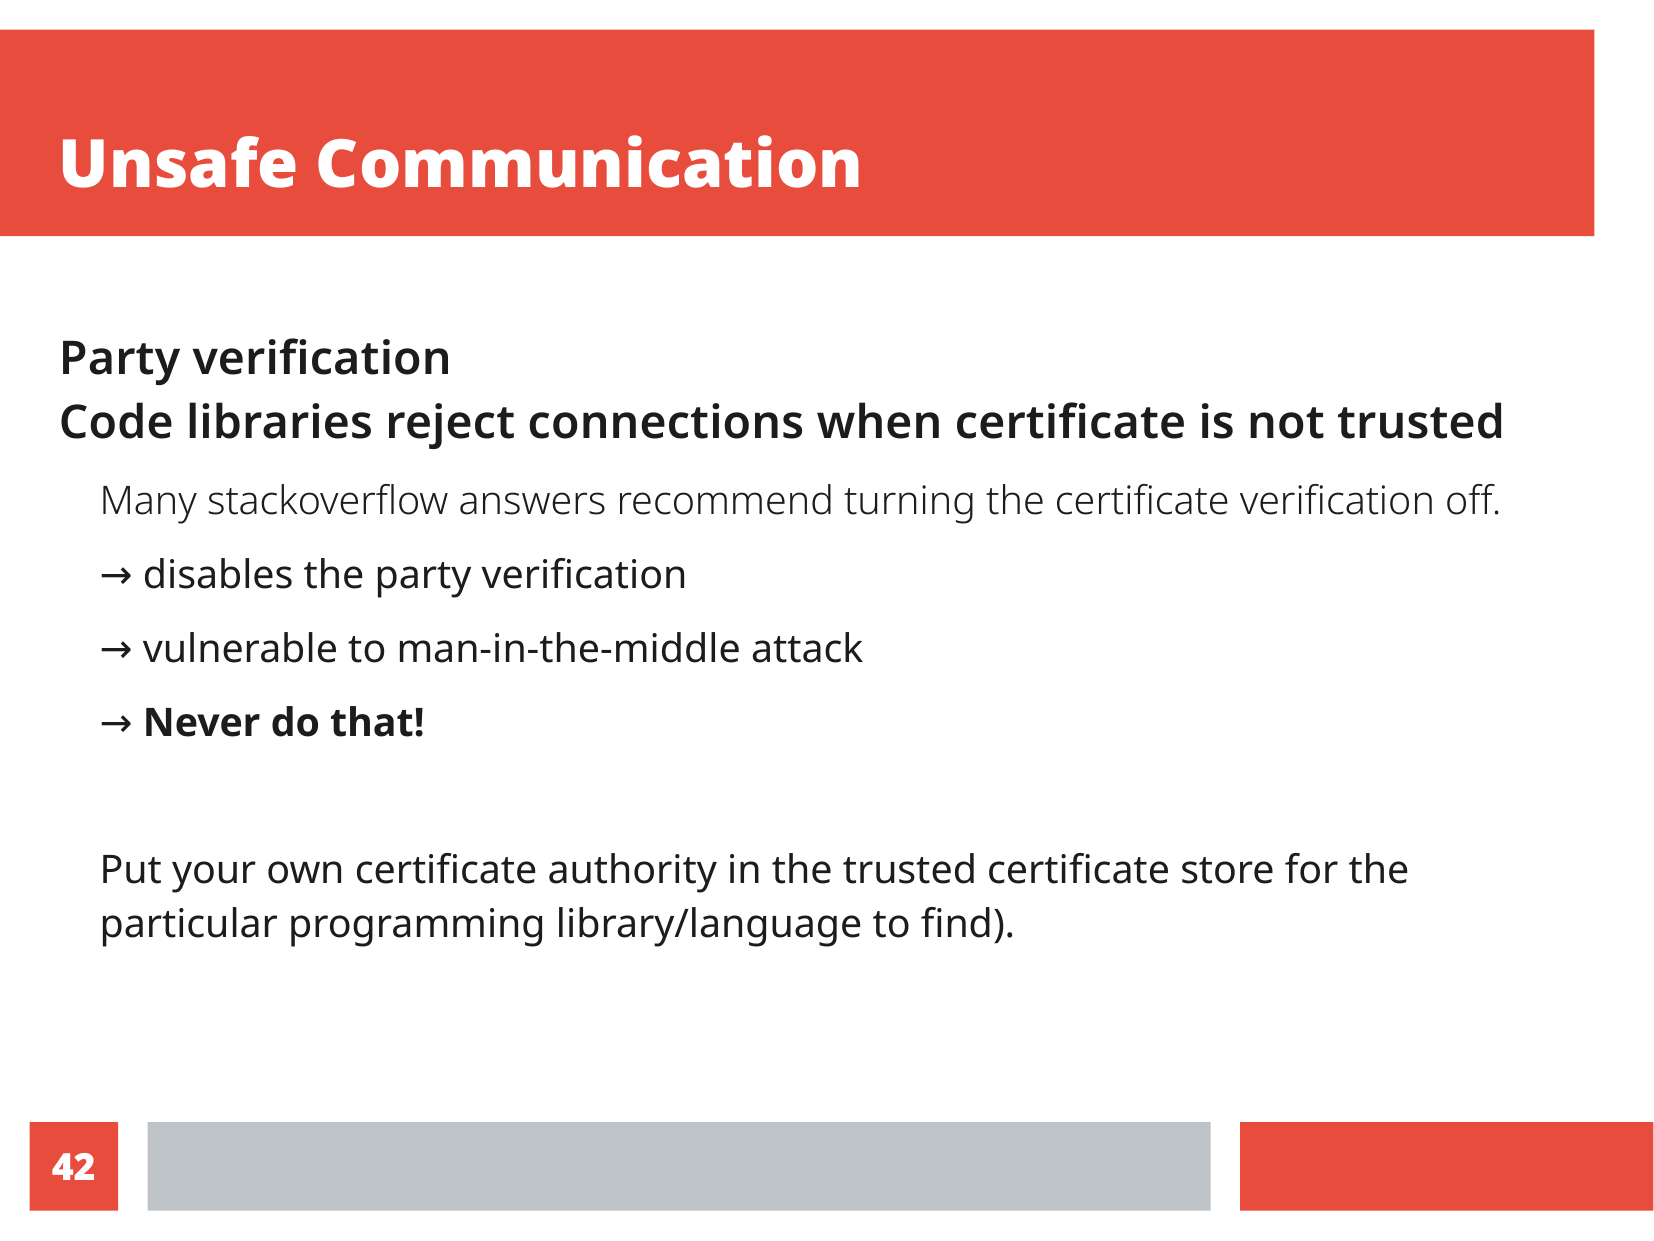

# Unsafe Communication
Party verification
Code libraries reject connections when certificate is not trusted
Many stackoverflow answers recommend turning the certificate verification off.
→ disables the party verification
→ vulnerable to man-in-the-middle attack
→ Never do that!
Put your own certificate authority in the trusted certificate store for the particular programming library/language to find).
42